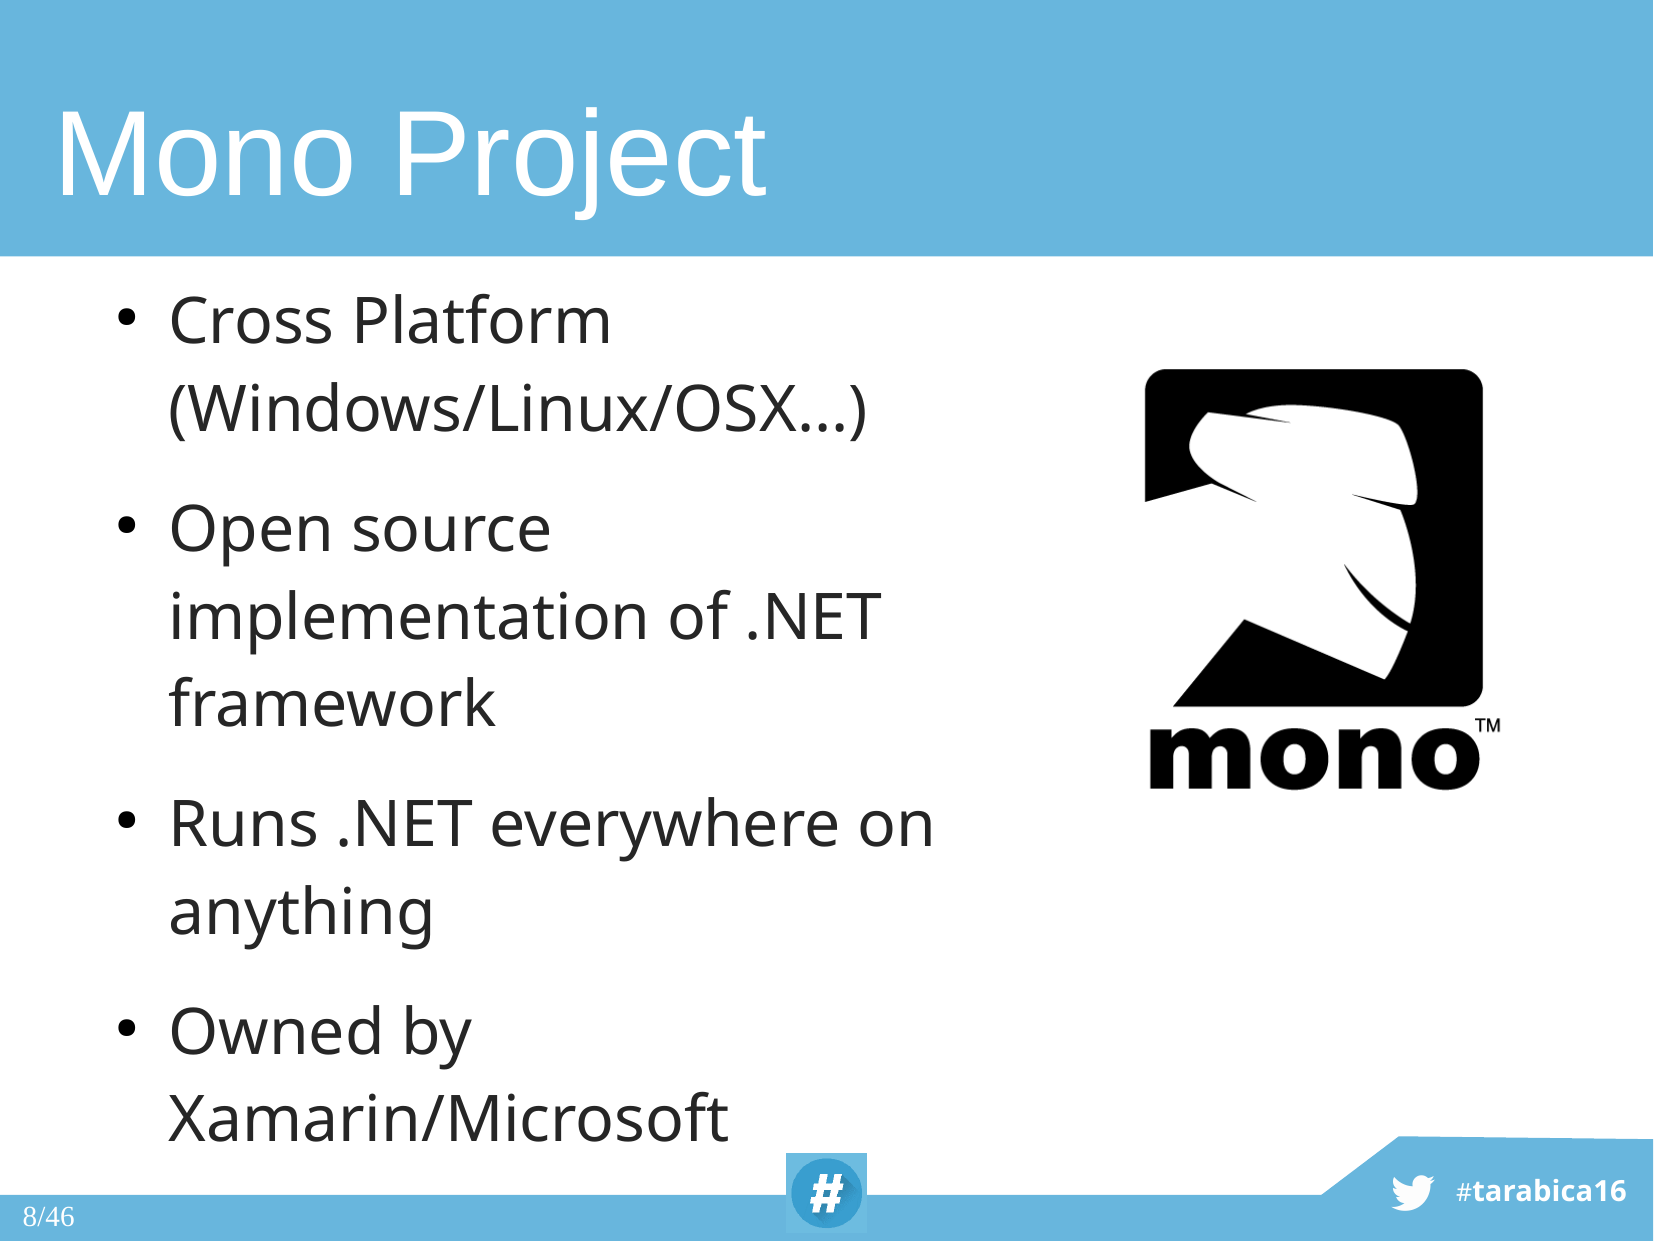

# Mono Project
Cross Platform (Windows/Linux/OSX...)
Open source implementation of .NET framework
Runs .NET everywhere on anything
Owned by Xamarin/Microsoft
8